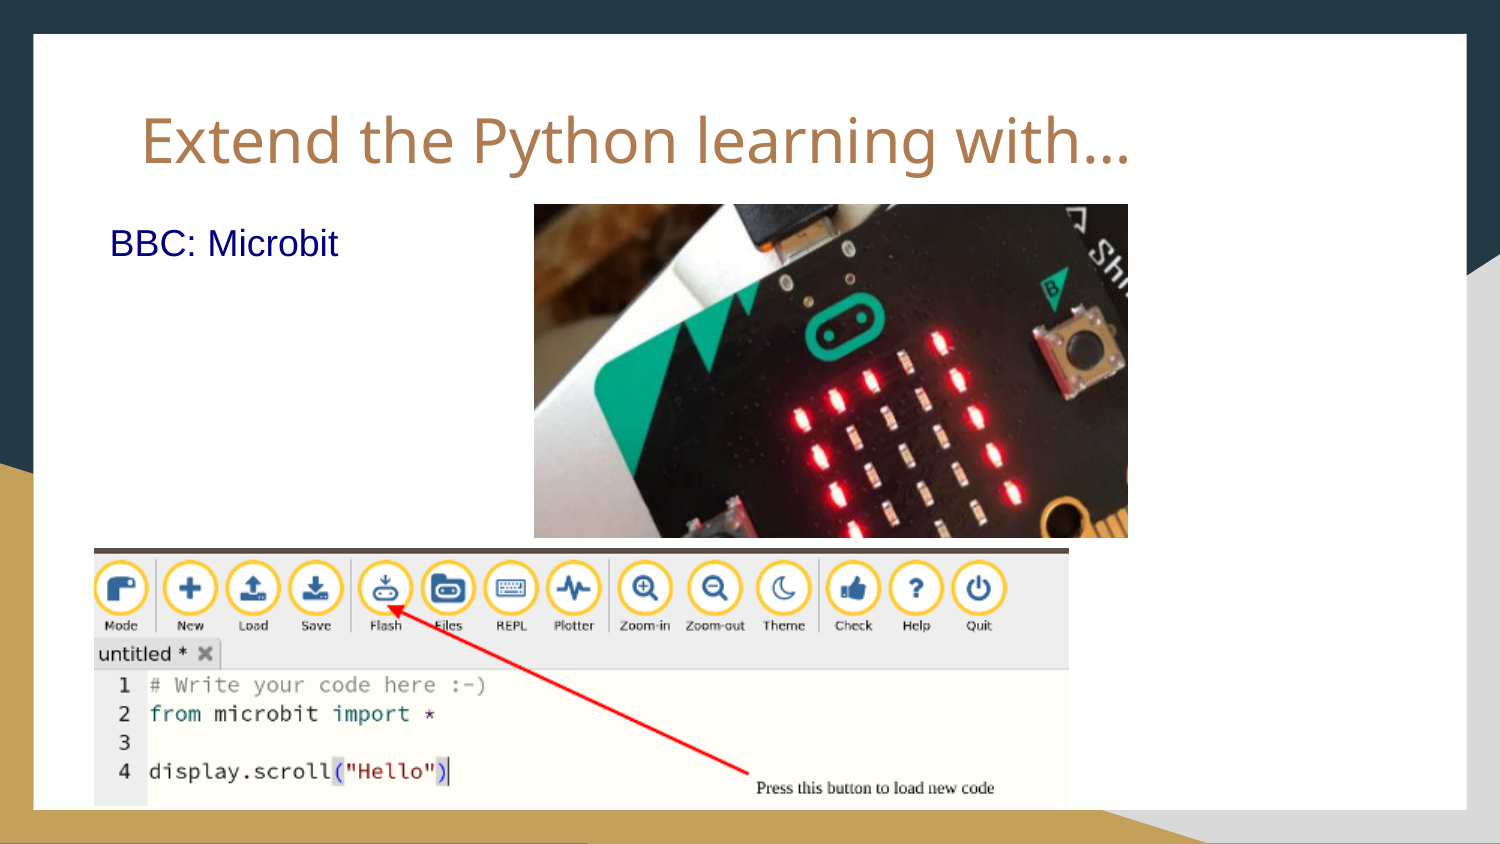

# Extend the Python learning with…
BBC: Microbit